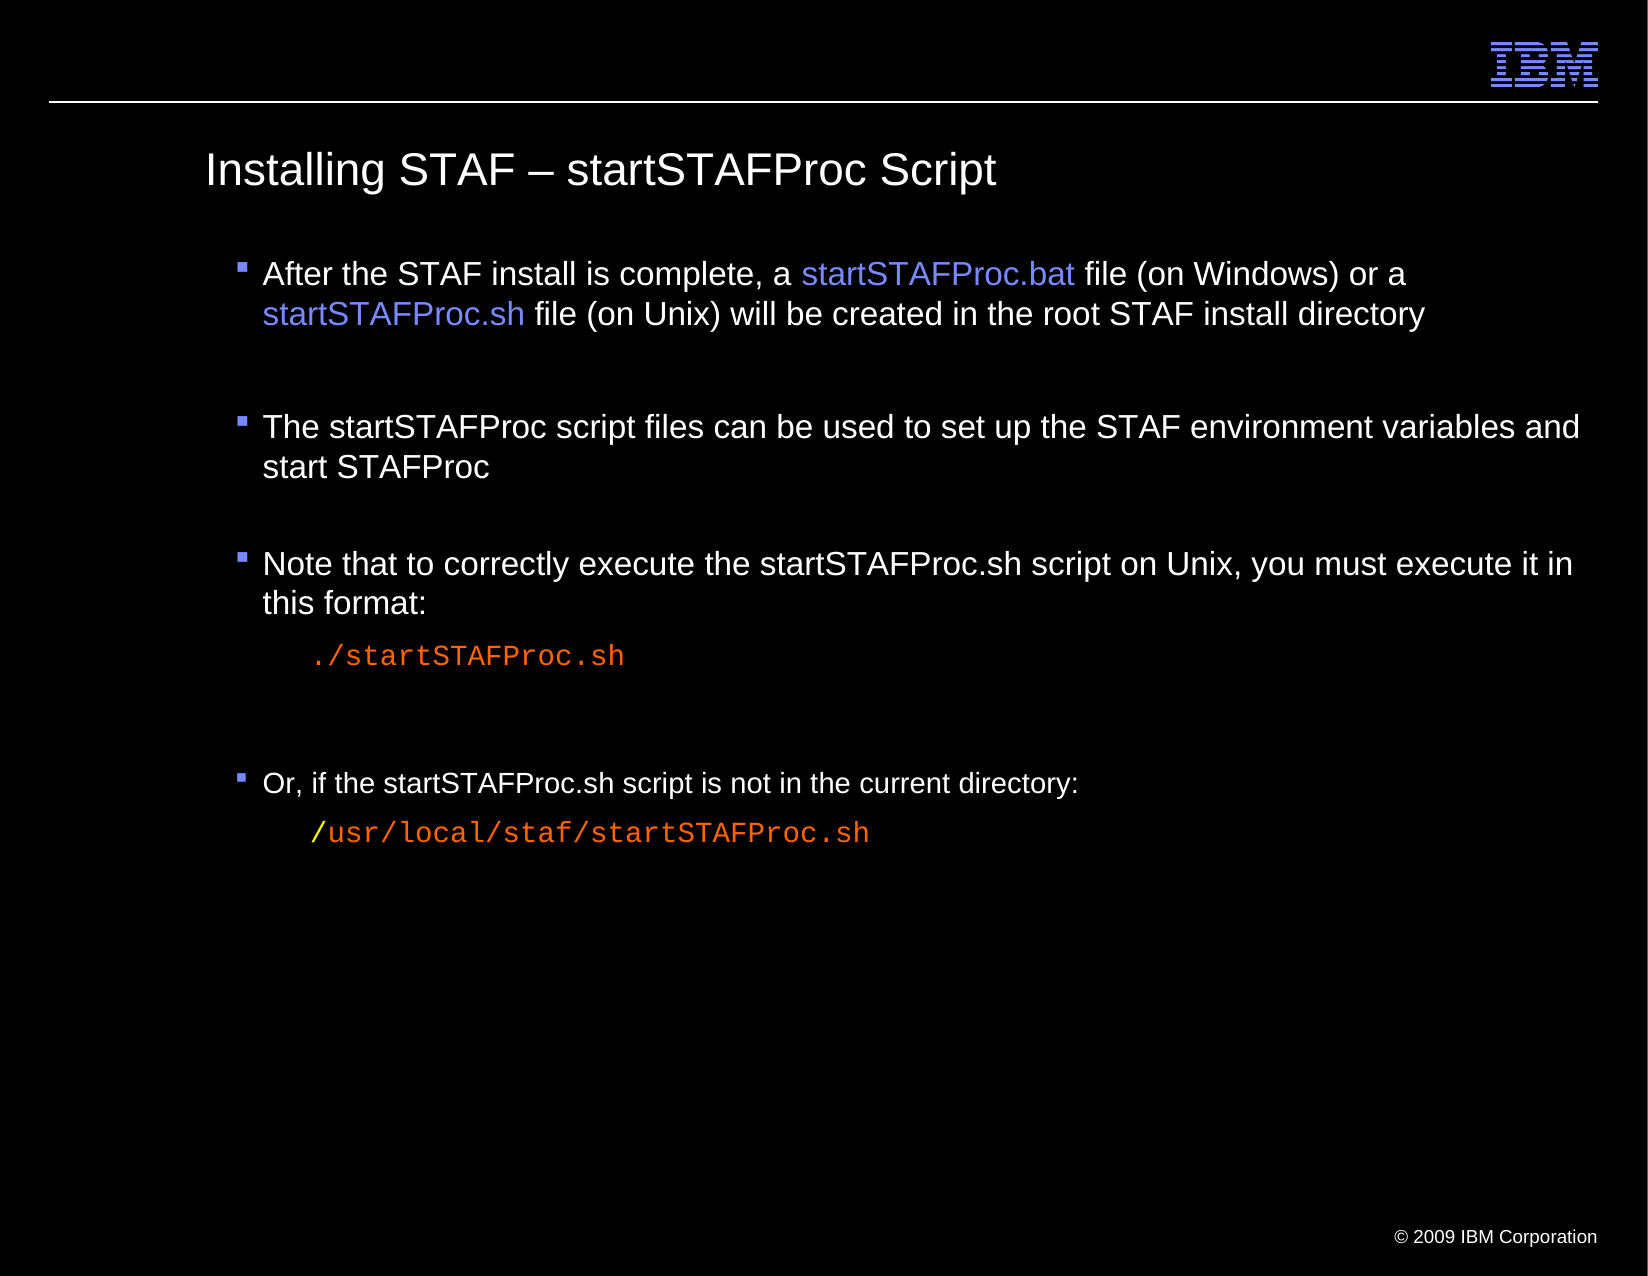

# Installing STAF – startSTAFProc Script
After the STAF install is complete, a startSTAFProc.bat file (on Windows) or a startSTAFProc.sh file (on Unix) will be created in the root STAF install directory
The startSTAFProc script files can be used to set up the STAF environment variables and start STAFProc
Note that to correctly execute the startSTAFProc.sh script on Unix, you must execute it in this format:
./startSTAFProc.sh
Or, if the startSTAFProc.sh script is not in the current directory:
/usr/local/staf/startSTAFProc.sh